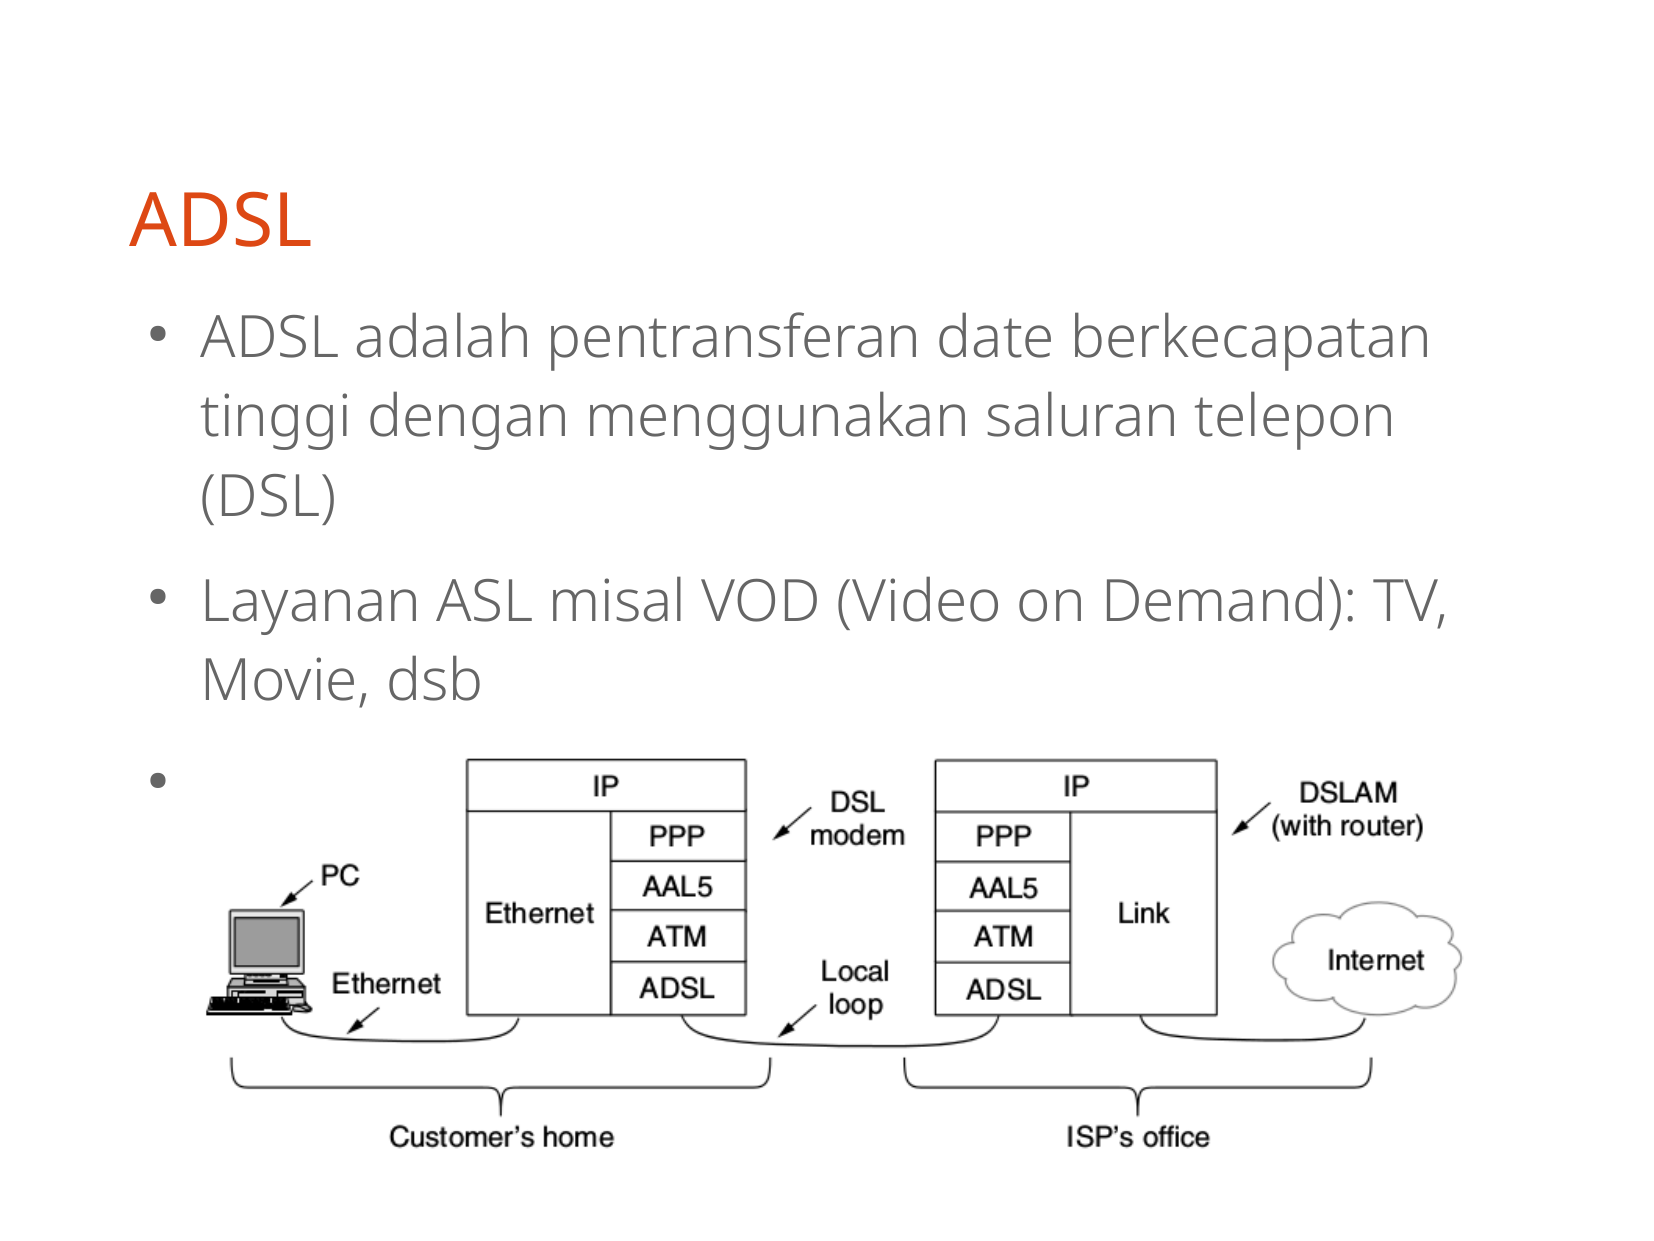

# ADSL
ADSL adalah pentransferan date berkecapatan tinggi dengan menggunakan saluran telepon (DSL)
Layanan ASL misal VOD (Video on Demand): TV, Movie, dsb
Kecepatan ADSL: 1.5 Mbps s/d 13 Mbps